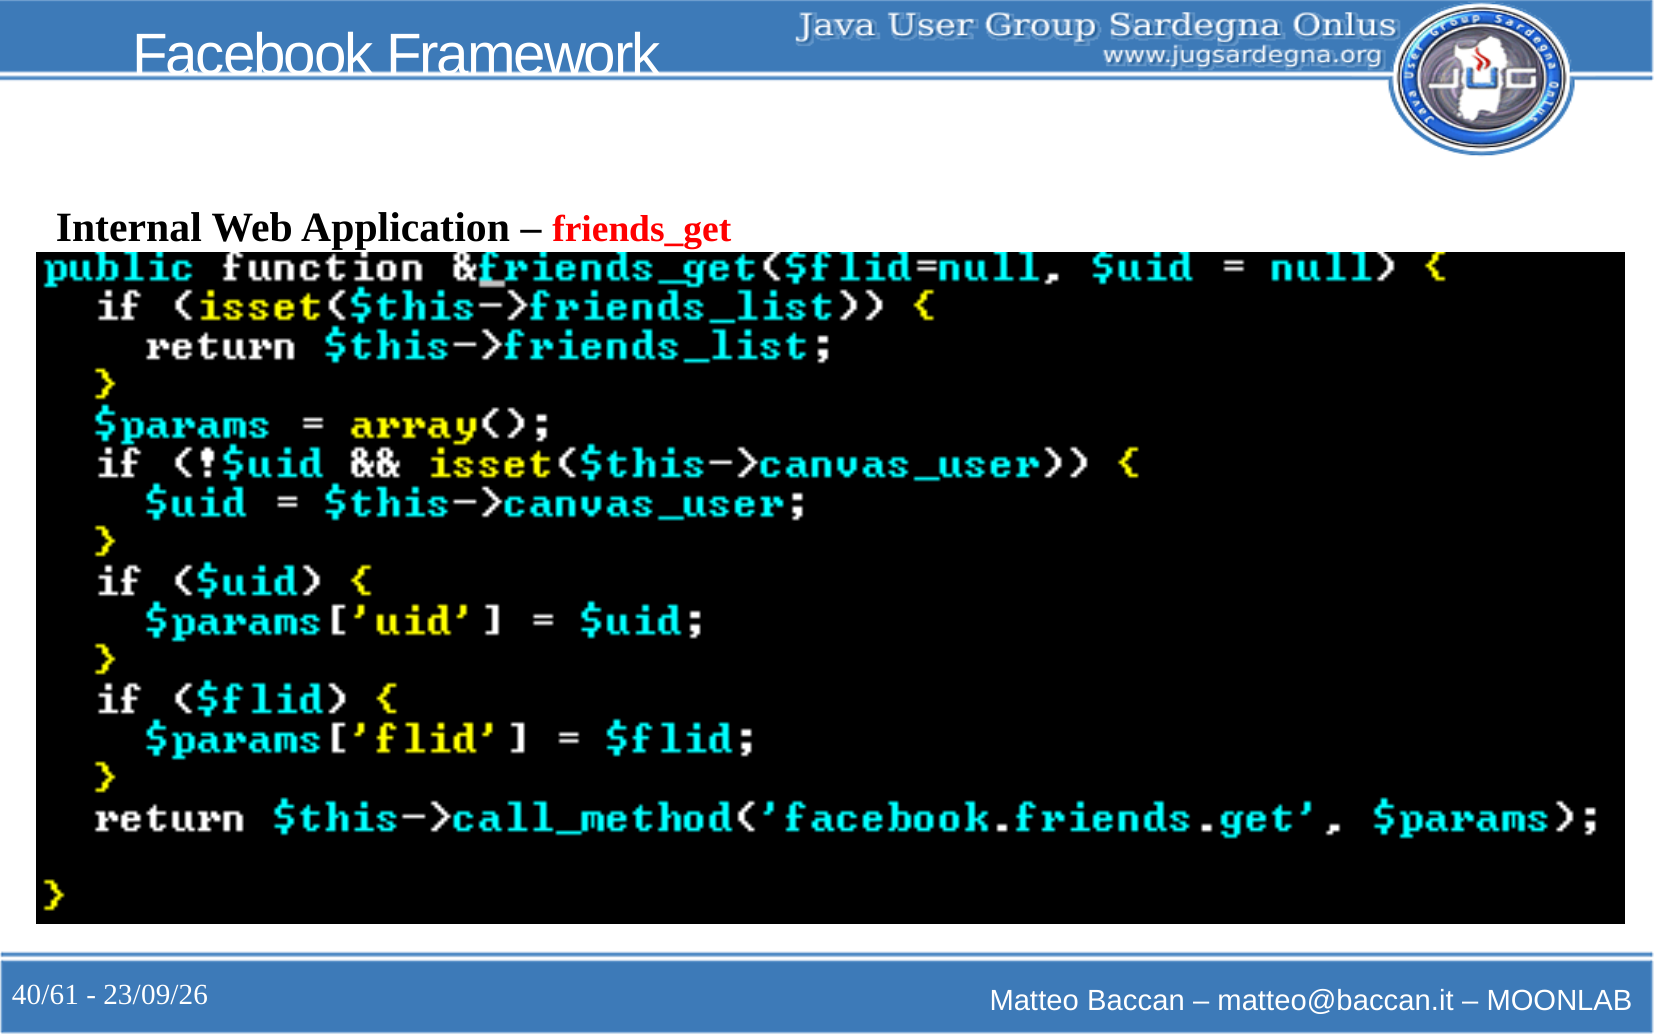

# Facebook Framework
Internal Web Application – friends_get
40